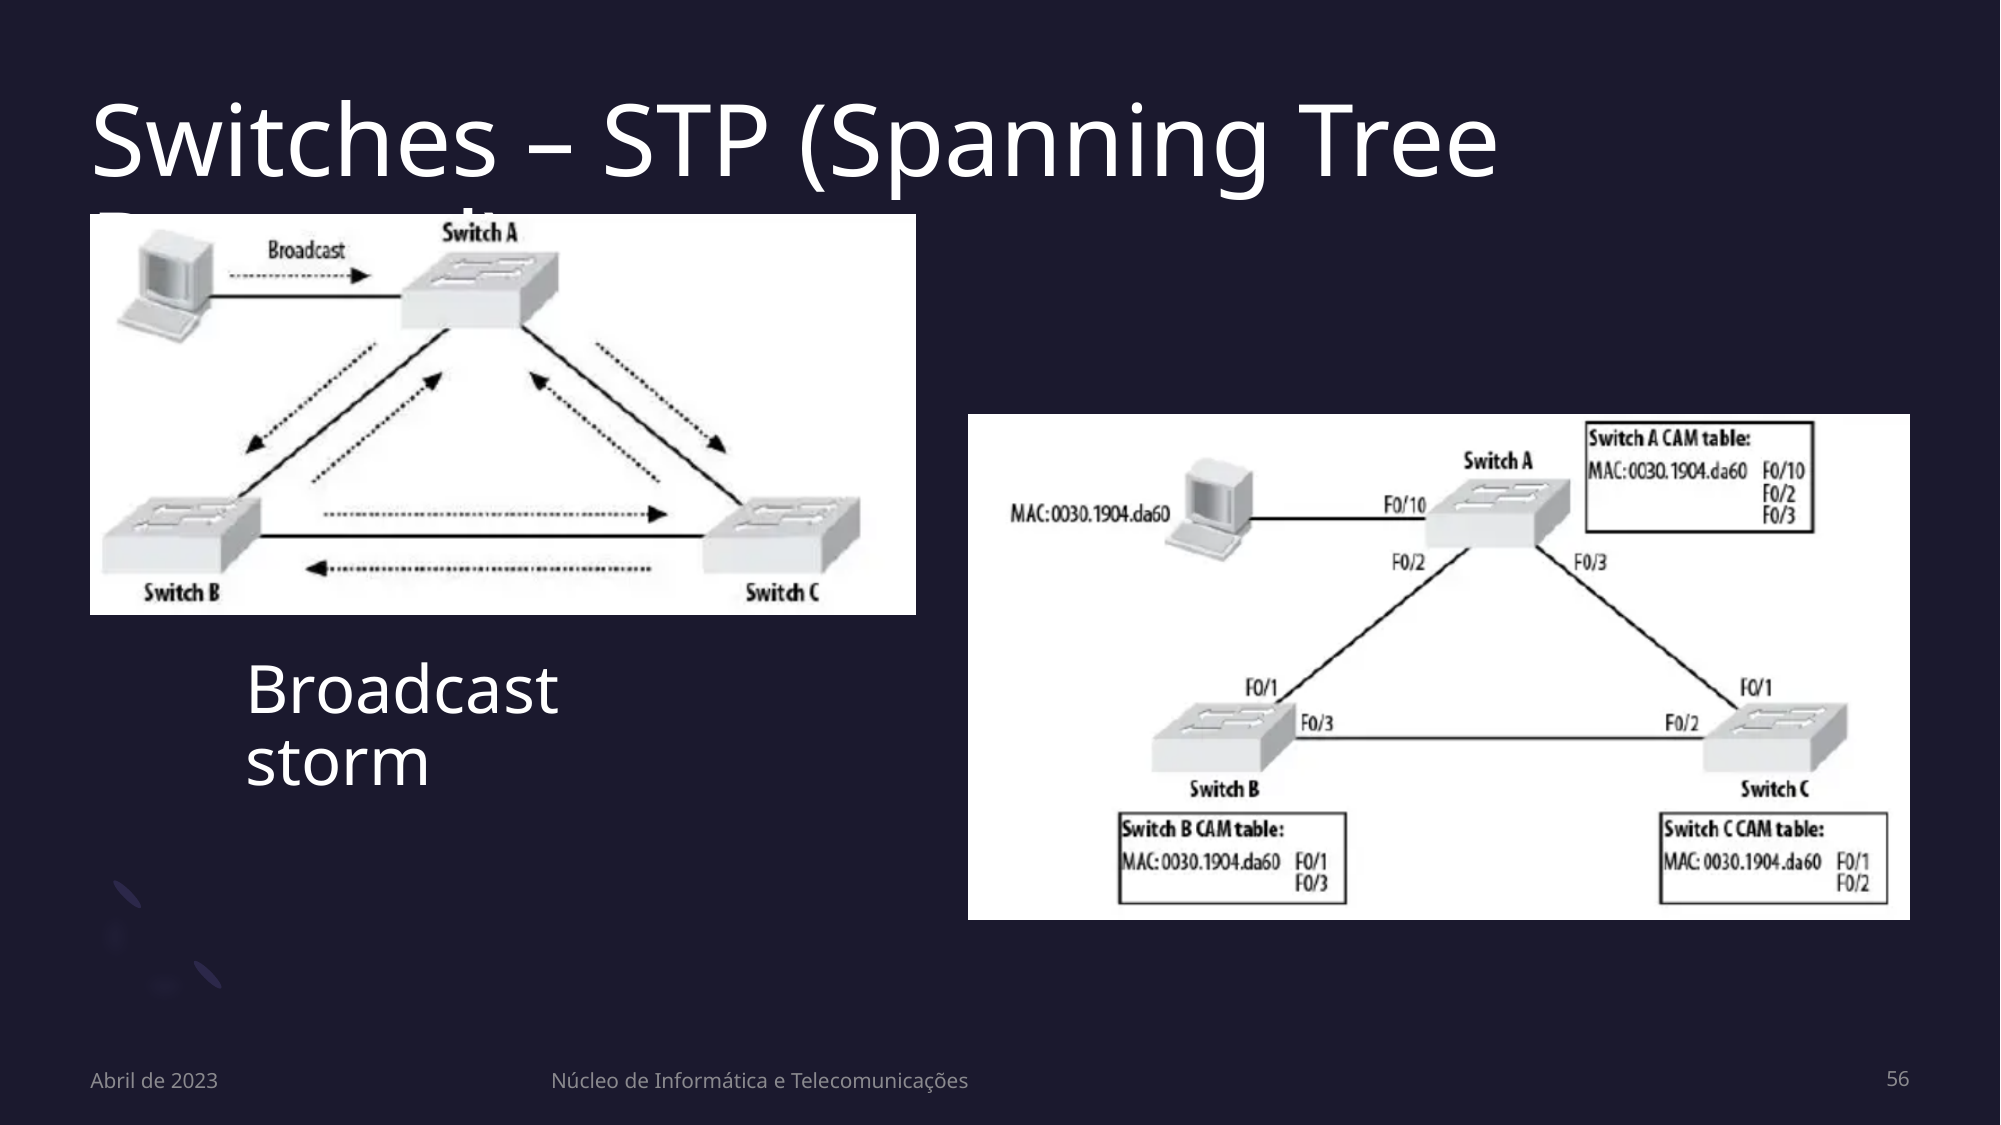

# Switches – STP (Spanning Tree Protocol)
Broadcast storm
Abril de 2023
Núcleo de Informática e Telecomunicações